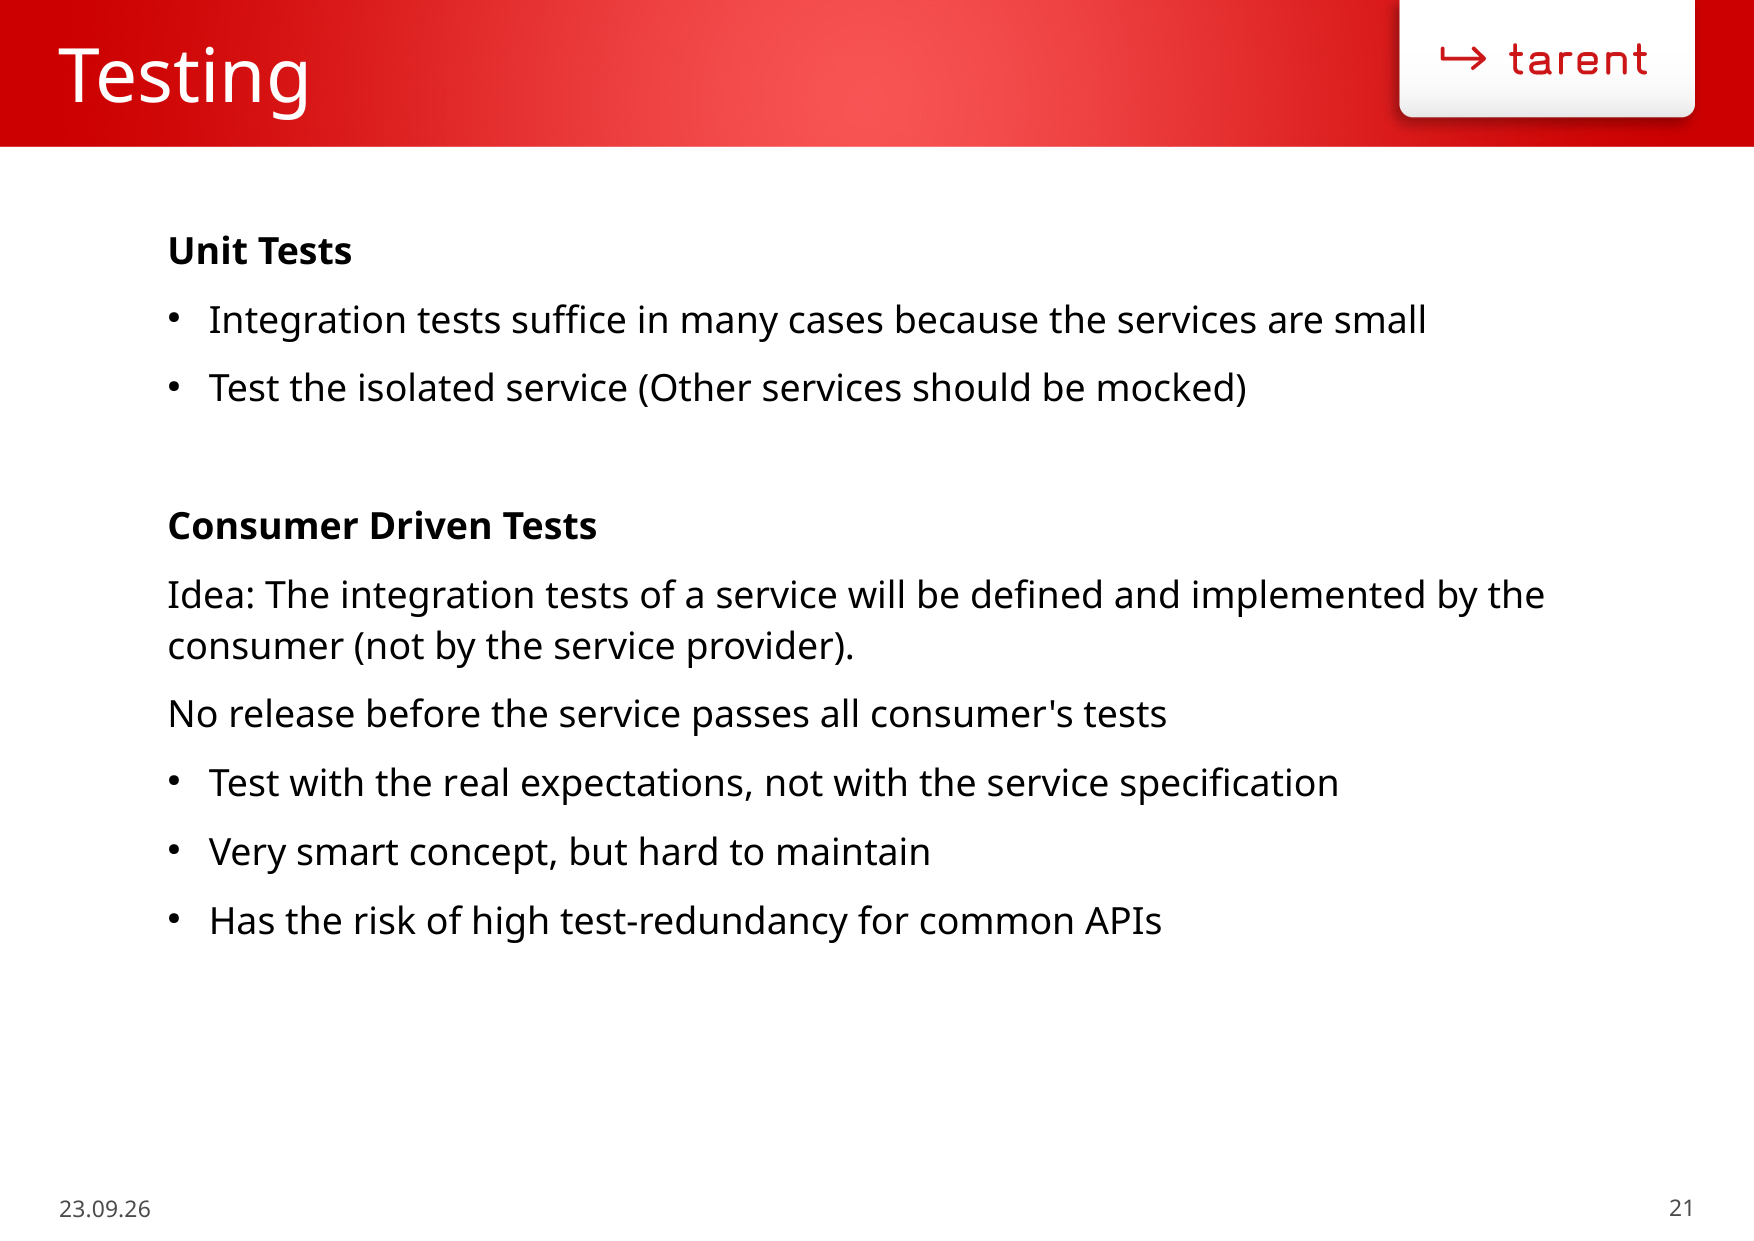

# Testing
Unit Tests
Integration tests suffice in many cases because the services are small
Test the isolated service (Other services should be mocked)
Consumer Driven Tests
Idea: The integration tests of a service will be defined and implemented by the consumer (not by the service provider).
No release before the service passes all consumer's tests
Test with the real expectations, not with the service specification
Very smart concept, but hard to maintain
Has the risk of high test-redundancy for common APIs